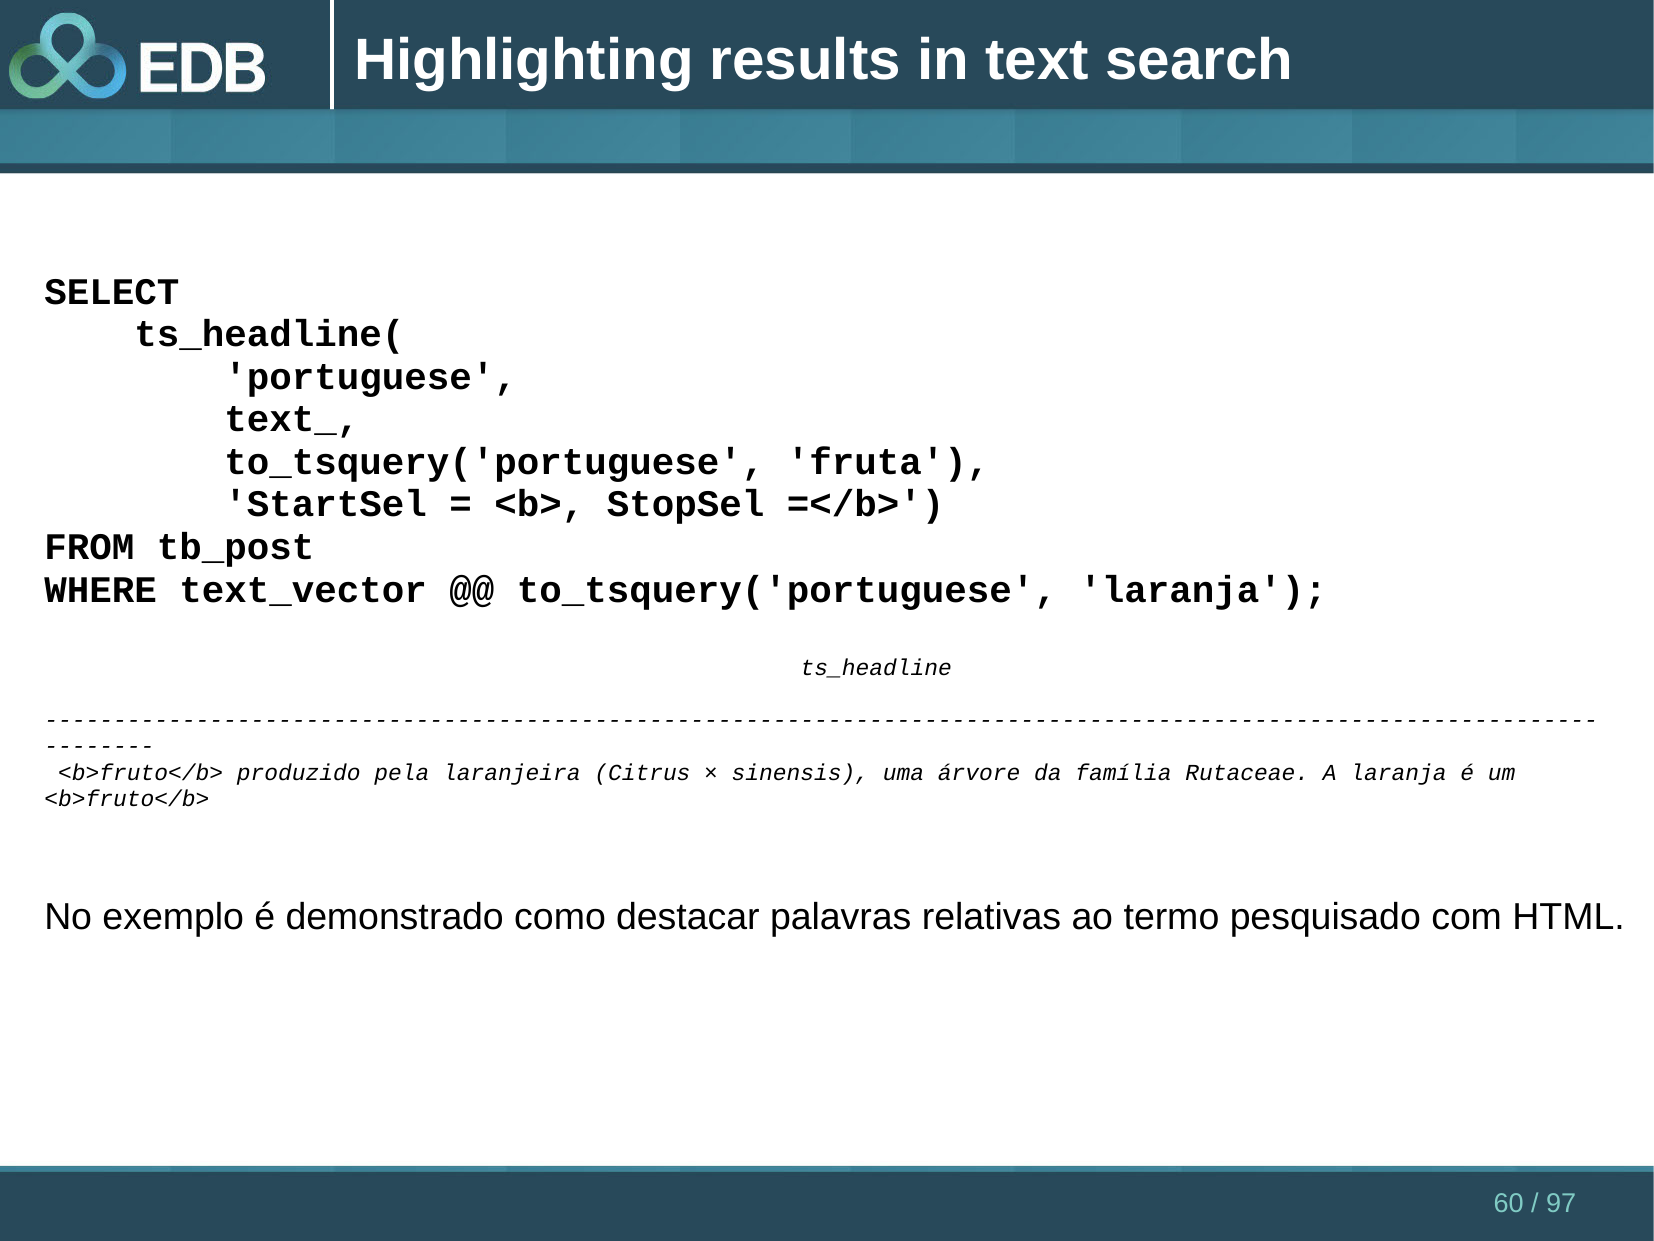

# Highlighting results in text search
SELECT
 ts_headline(
 'portuguese',
 text_,
 to_tsquery('portuguese', 'fruta'),
 'StartSel = <b>, StopSel =</b>')
FROM tb_post
WHERE text_vector @@ to_tsquery('portuguese', 'laranja');
 ts_headline
-------------------------------------------------------------------------------------------------------------------------
 <b>fruto</b> produzido pela laranjeira (Citrus × sinensis), uma árvore da família Rutaceae. A laranja é um <b>fruto</b>
No exemplo é demonstrado como destacar palavras relativas ao termo pesquisado com HTML.